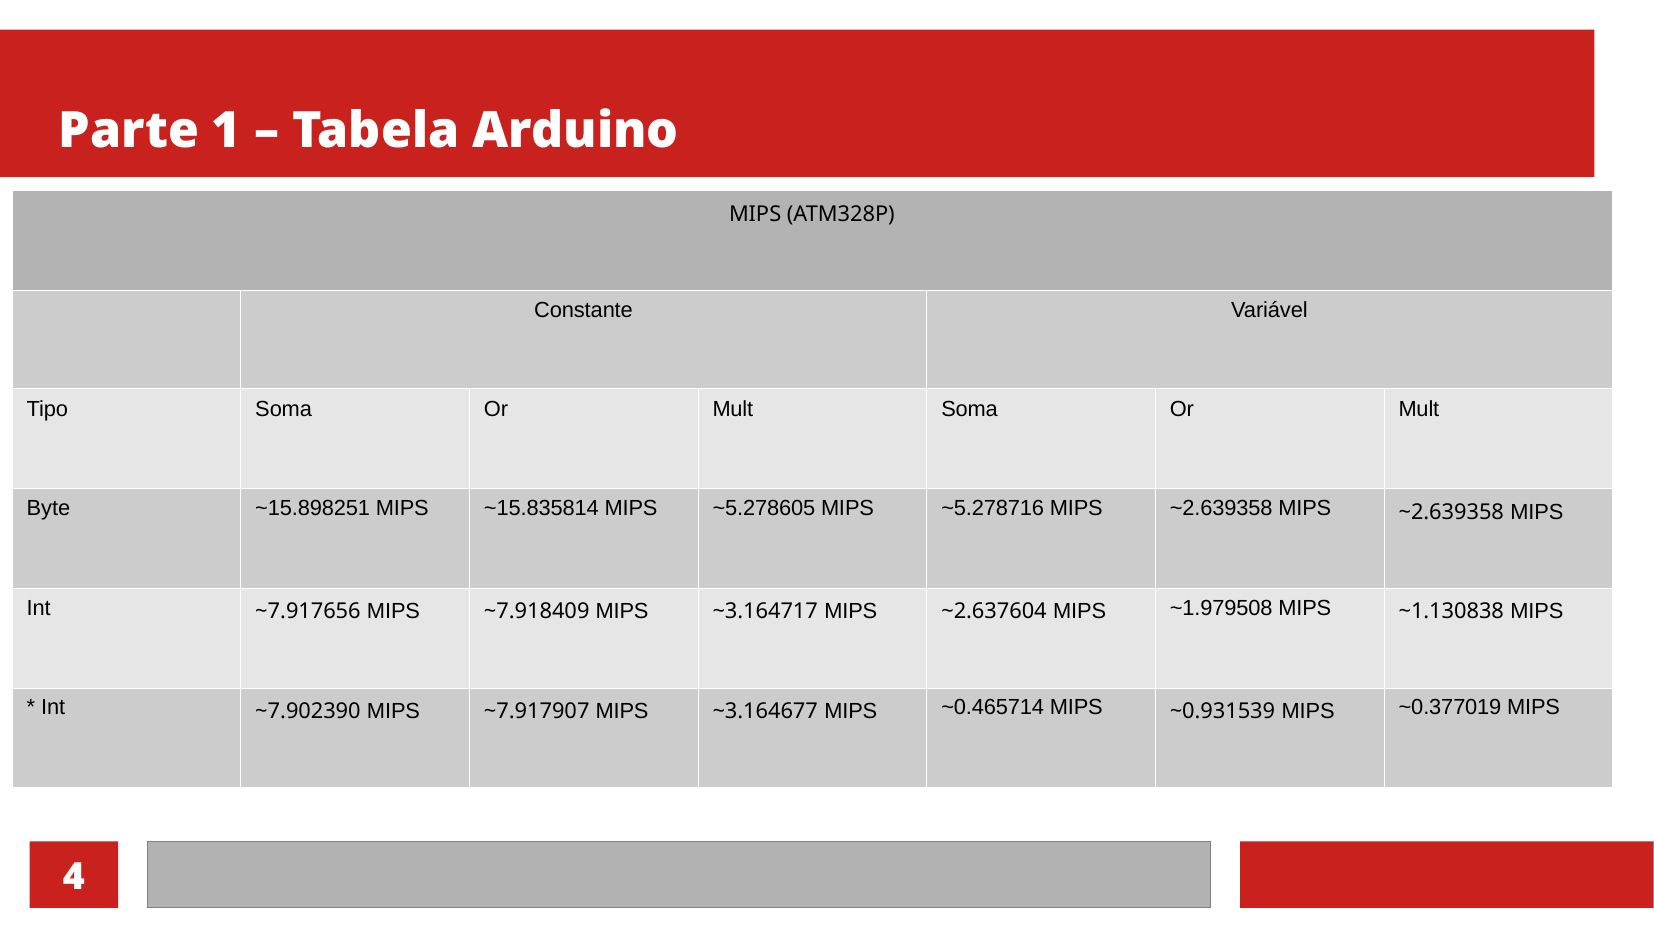

# Parte 1 – Tabela Arduino
| MIPS (ATM328P) | | | | | | |
| --- | --- | --- | --- | --- | --- | --- |
| | Constante | | | Variável | | |
| Tipo | Soma | Or | Mult | Soma | Or | Mult |
| Byte | ~15.898251 MIPS | ~15.835814 MIPS | ~5.278605 MIPS | ~5.278716 MIPS | ~2.639358 MIPS | ~2.639358 MIPS |
| Int | ~7.917656 MIPS | ~7.918409 MIPS | ~3.164717 MIPS | ~2.637604 MIPS | ~1.979508 MIPS | ~1.130838 MIPS |
| \* Int | ~7.902390 MIPS | ~7.917907 MIPS | ~3.164677 MIPS | ~0.465714 MIPS | ~0.931539 MIPS | ~0.377019 MIPS |
4